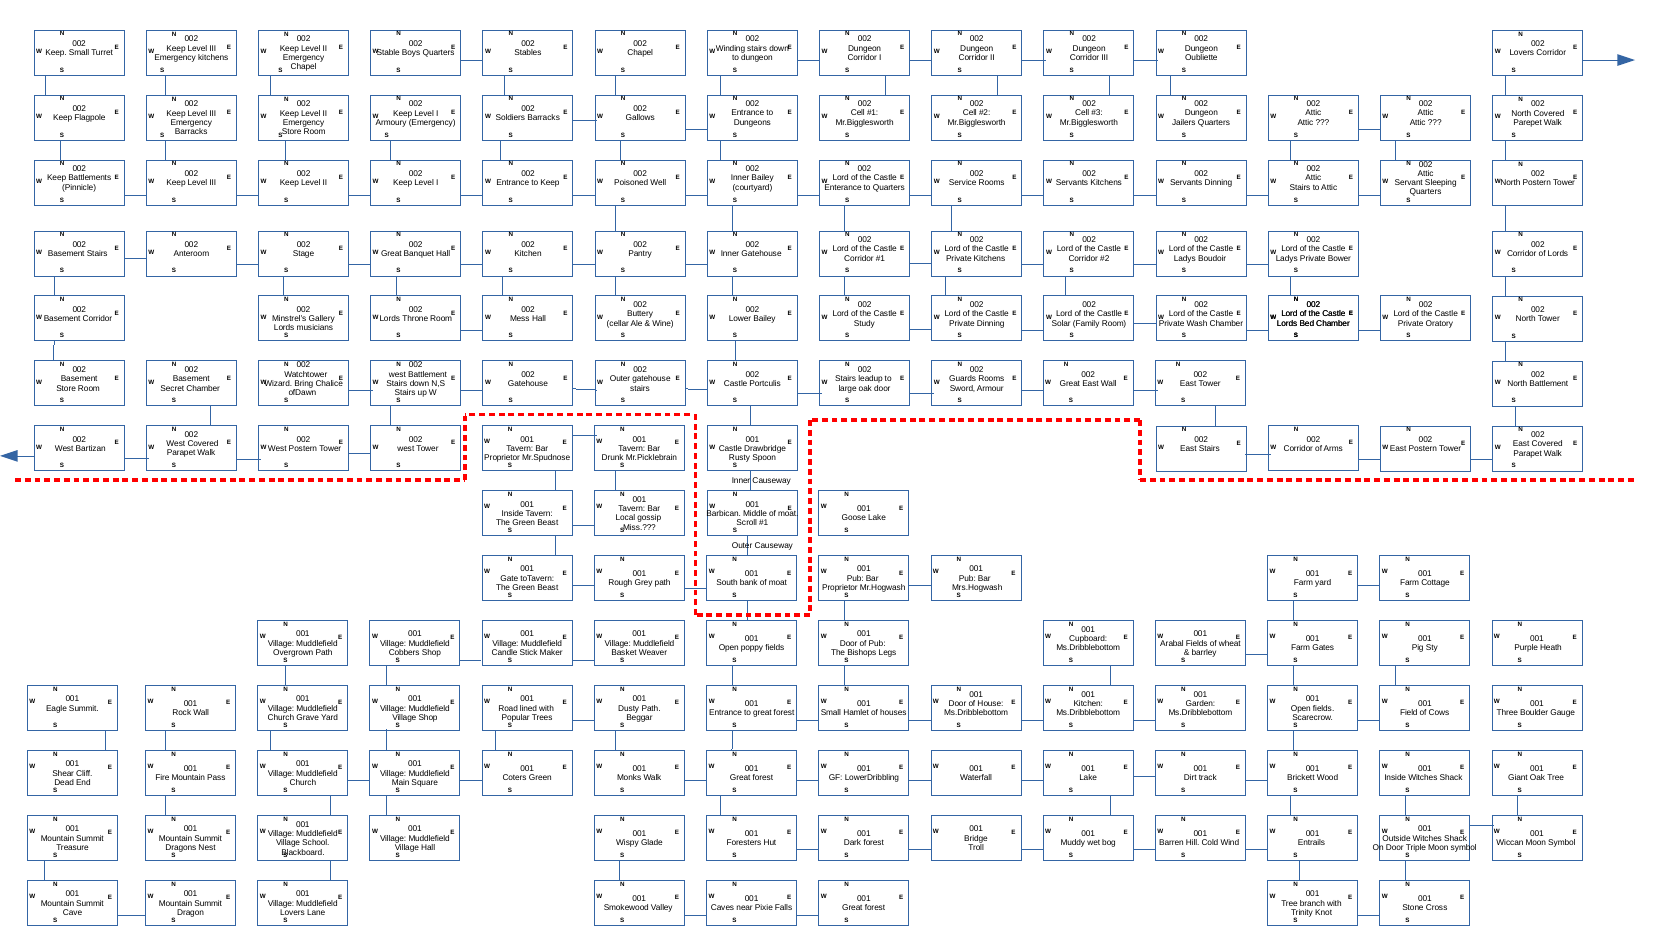

N
N
N
N
N
N
N
N
N
N
N
N
002
Keep. Small Turret
002
Stable Boys Quarters
002
Stables
002
Chapel
002
Winding stairs down
to dungeon
002
Dungeon
Corridor I
002
Dungeon
Corridor II
002
Dungeon
Corridor III
002
Dungeon
Oubliette
002
Keep Level II
Emergency
Chapel
002
Keep Level III
Emergency kitchens
002
Lovers Corridor
E
E
E
E
E
E
E
E
E
E
E
E
W
W
W
W
W
W
W
W
W
W
W
W
S
S
S
S
S
S
S
S
S
S
S
S
N
N
N
N
N
N
N
N
N
N
N
N
N
N
002
Keep Flagpole
002
Soldiers Barracks
002
Gallows
002
Entrance to
Dungeons
002
Cell #1:
Mr.Bigglesworth
002
Cell #2:
Mr.Bigglesworth
002
Cell #3:
Mr.Bigglesworth
002
Dungeon
Jailers Quarters
002
Attic
Attic ???
002
Attic
Attic ???
002
Keep Level I
Armoury (Emergency)
002
Keep Level II
Emergency
Store Room
002
Keep Level III
Emergency
Barracks
002
North Covered
Parepet Walk
E
E
E
E
E
E
E
E
E
E
E
E
E
E
W
W
W
W
W
W
W
W
W
W
W
W
W
W
S
S
S
S
S
S
S
S
S
S
S
S
S
S
N
N
N
N
N
N
N
N
N
N
N
N
N
N
002
Keep Battlements
(Pinnicle)
002
Keep Level III
002
Keep Level II
002
Keep Level I
002
Entrance to Keep
002
Poisoned Well
002
Inner Bailey
(courtyard)
002
Lord of the Castle
Enterance to Quarters
002
Service Rooms
002
Servants Kitchens
002
Servants Dinning
002
Attic
Stairs to Attic
002
Attic
Servant Sleeping
Quarters
002
North Postern Tower
E
E
E
E
E
E
E
E
E
E
E
E
E
E
W
W
W
W
W
W
W
W
W
W
W
W
W
W
S
S
S
S
S
S
S
S
S
S
S
S
S
N
N
N
N
N
N
N
N
N
N
N
N
N
002
Basement Stairs
002
Anteroom
002
Stage
002
Great Banquet Hall
002
Kitchen
002
Pantry
002
Inner Gatehouse
002
Lord of the Castle
Corridor #1
002
Lord of the Castle
Private Kitchens
002
Lord of the Castle
Corridor #2
002
Lord of the Castle
Ladys Boudoir
002
Lord of the Castle
Ladys Private Bower
002
Corridor of Lords
E
E
E
E
E
E
E
E
E
E
E
E
E
W
W
W
W
W
W
W
W
W
W
W
W
W
S
S
S
S
S
S
S
S
S
S
S
S
S
N
N
N
N
N
N
N
N
N
N
N
N
N
002
Basement Corridor
002
Minstrel’s Gallery
Lords musicians
002
Lords Throne Room
002
Mess Hall
002
Buttery
(cellar Ale & Wine)
002
Lower Bailey
002
Lord of the Castle
Study
002
Lord of the Castle
Private Dinning
002
Lord of the Castlle
Solar (Family Room)
002
Lord of the Castle
Private Wash Chamber
002
Lord of the Castle
Lords Bed Chamber
002
Lord of the Castle
Lords Bed Chamber
002
Lord of the Castle
Private Oratory
002
North Tower
E
E
E
E
E
E
E
E
E
E
E
E
E
E
W
W
W
W
W
W
W
W
W
W
W
W
W
W
S
S
S
S
S
S
S
S
S
S
S
S
S
S
N
N
N
N
N
N
N
N
N
N
N
N
002
Basement
Store Room
002
Basement
Secret Chamber
002
 Watchtower
Wizard. Bring Chalice
ofDawn
002
 west Battlement
Stairs down N,S
Stairs up W
002
Gatehouse
002
Outer gatehouse
stairs
002
Castle Portculis
002
Stairs leadup to
large oak door
002
Guards Rooms
Sword, Armour
002
Great East Wall
002
East Tower
002
North Battlement
E
E
E
E
E
E
E
E
E
E
E
E
W
W
W
W
W
W
W
W
W
W
W
W
S
S
S
S
S
S
S
S
S
S
S
S
N
N
N
N
N
N
N
N
N
N
N
002
 West Bartizan
002
 West Covered
Parapet Walk
002
 West Postern Tower
002
 west Tower
001
Tavern: Bar
Proprietor Mr.Spudnose
001
Tavern: Bar
Drunk Mr.Picklebrain
001
Castle Drawbridge
Rusty Spoon
002
Corridor of Arms
002
East Stairs
002
East Postern Tower
002
East Covered
Parapet Walk
W
W
E
E
E
E
E
E
E
E
E
E
E
W
W
W
W
W
W
W
W
W
S
S
S
S
S
S
S
S
Inner Causeway
N
N
N
N
001
Inside Tavern:
The Green Beast
001
Tavern: Bar
Local gossip
Miss.???
001
Barbican. Middle of moat.
Scroll #1
001
Goose Lake
W
W
W
W
E
E
E
E
S
S
S
S
Outer Causeway
N
N
N
N
N
N
N
001
Gate toTavern:
The Green Beast
001
Rough Grey path
001
South bank of moat
001
Pub: Bar
Proprietor Mr.Hogwash
001
Pub: Bar
 Mrs.Hogwash
001
Farm yard
001
Farm Cottage
W
W
W
W
W
W
W
E
E
E
E
E
E
E
S
S
S
S
S
S
S
N
N
N
N
N
N
N
001
Village: Muddlefield
Overgrown Path
001
Village: Muddlefield
Cobbers Shop
001
Village: Muddlefield
Candle Stick Maker
001
Village: Muddlefield
Basket Weaver
001
Open poppy fields
001
Door of Pub:
The Bishops Legs
001
Cupboard:
Ms.Dribblebottom
001
Arabal Fields of wheat
& barrley
001
Farm Gates
001
Pig Sty
001
 Purple Heath
W
W
W
W
W
W
W
W
W
W
W
E
E
E
E
E
E
E
E
E
E
E
S
S
S
S
S
S
S
S
S
S
S
N
N
N
N
N
N
N
N
N
N
N
N
N
N
001
Eagle Summit.
001
Rock Wall
001
Village: Muddlefield
Church Grave Yard
001
Village: Muddlefield
Village Shop
001
Road lined with
Popular Trees
001
Dusty Path.
Beggar
001
Entrance to great forest
001
Small Hamlet of houses
001
Door of House:
Ms.Dribblebottom
001
Kitchen:
Ms.Dribblebottom
001
Garden:
Ms.Dribblebottom
001
Open fields.
Scarecrow.
001
Field of Cows
001
Three Boulder Gauge
W
W
W
W
W
W
W
W
W
W
W
W
W
W
E
E
E
E
E
E
E
E
E
E
E
E
E
E
S
S
S
S
S
S
S
S
S
S
S
S
S
S
N
N
N
N
N
N
N
N
N
N
N
N
N
001
Shear Cliff.
Dead End
001
Fire Mountain Pass
001
Village: Muddlefield
Church
001
Village: Muddlefield
Main Square
001
Coters Green
001
Monks Walk
001
Great forest
001
GF: LowerDribbling
001
Waterfall
001
Lake
001
Dirt track
001
Brickett Wood
001
Inside Witches Shack
001
Giant Oak Tree
W
W
W
W
W
W
W
W
W
W
W
W
W
W
E
E
E
E
E
E
E
E
E
E
E
E
E
E
S
S
S
S
S
S
S
S
S
S
S
S
S
N
N
N
N
N
N
N
N
N
N
N
N
001
Mountain Summit
Treasure
001
Mountain Summit
Dragons Nest
001
Village: Muddlefield
Village School.
Blackboard.
001
Village: Muddlefield
Village Hall
001
Wispy Glade
001
Foresters Hut
001
Dark forest
001
Muddy wet bog
001
Barren Hill. Cold Wind
001
Entrails
001
Outside Witches Shack
On Door Triple Moon symbol
001
Wiccan Moon Symbol
001
Bridge
Troll
W
W
W
W
W
W
W
W
W
W
W
W
W
E
E
E
E
E
E
E
E
E
E
E
E
E
S
S
S
S
S
S
S
S
S
S
S
S
N
N
N
N
N
N
N
N
001
Mountain Summit
Cave
001
Mountain Summit
Dragon
001
Village: Muddlefield
Lovers Lane
001
Smokewood Valley
001
Caves near Pixie Falls
001
Great forest
001
Tree branch with
Trinity Knot
001
Stone Cross
W
W
W
W
W
W
W
W
E
E
E
E
E
E
E
E
S
S
S
S
S
S
S
S